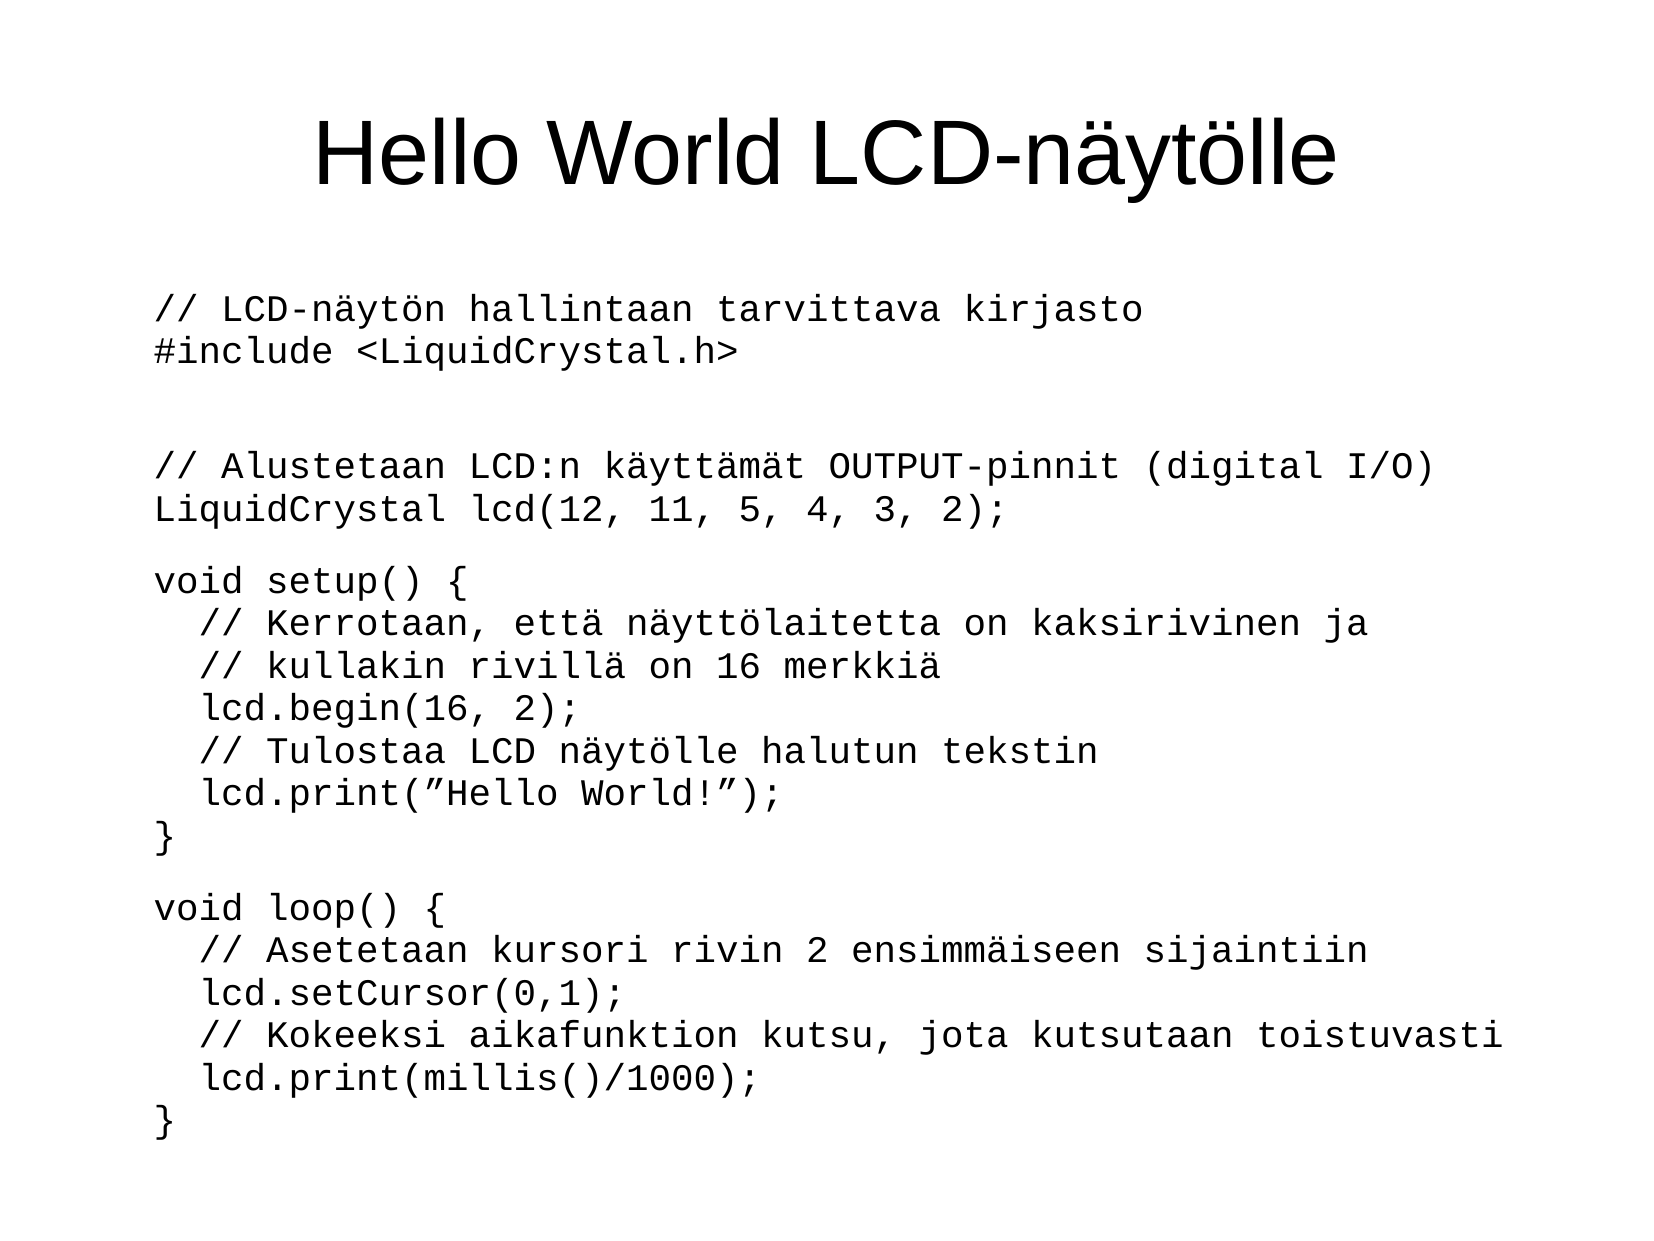

# Hello World LCD-näytölle
// LCD-näytön hallintaan tarvittava kirjasto
#include <LiquidCrystal.h>
// Alustetaan LCD:n käyttämät OUTPUT-pinnit (digital I/O)
LiquidCrystal lcd(12, 11, 5, 4, 3, 2);
void setup() {
 // Kerrotaan, että näyttölaitetta on kaksirivinen ja
 // kullakin rivillä on 16 merkkiä
 lcd.begin(16, 2);
 // Tulostaa LCD näytölle halutun tekstin
 lcd.print(”Hello World!”);
}
void loop() {
 // Asetetaan kursori rivin 2 ensimmäiseen sijaintiin
 lcd.setCursor(0,1);
 // Kokeeksi aikafunktion kutsu, jota kutsutaan toistuvasti
 lcd.print(millis()/1000);
}